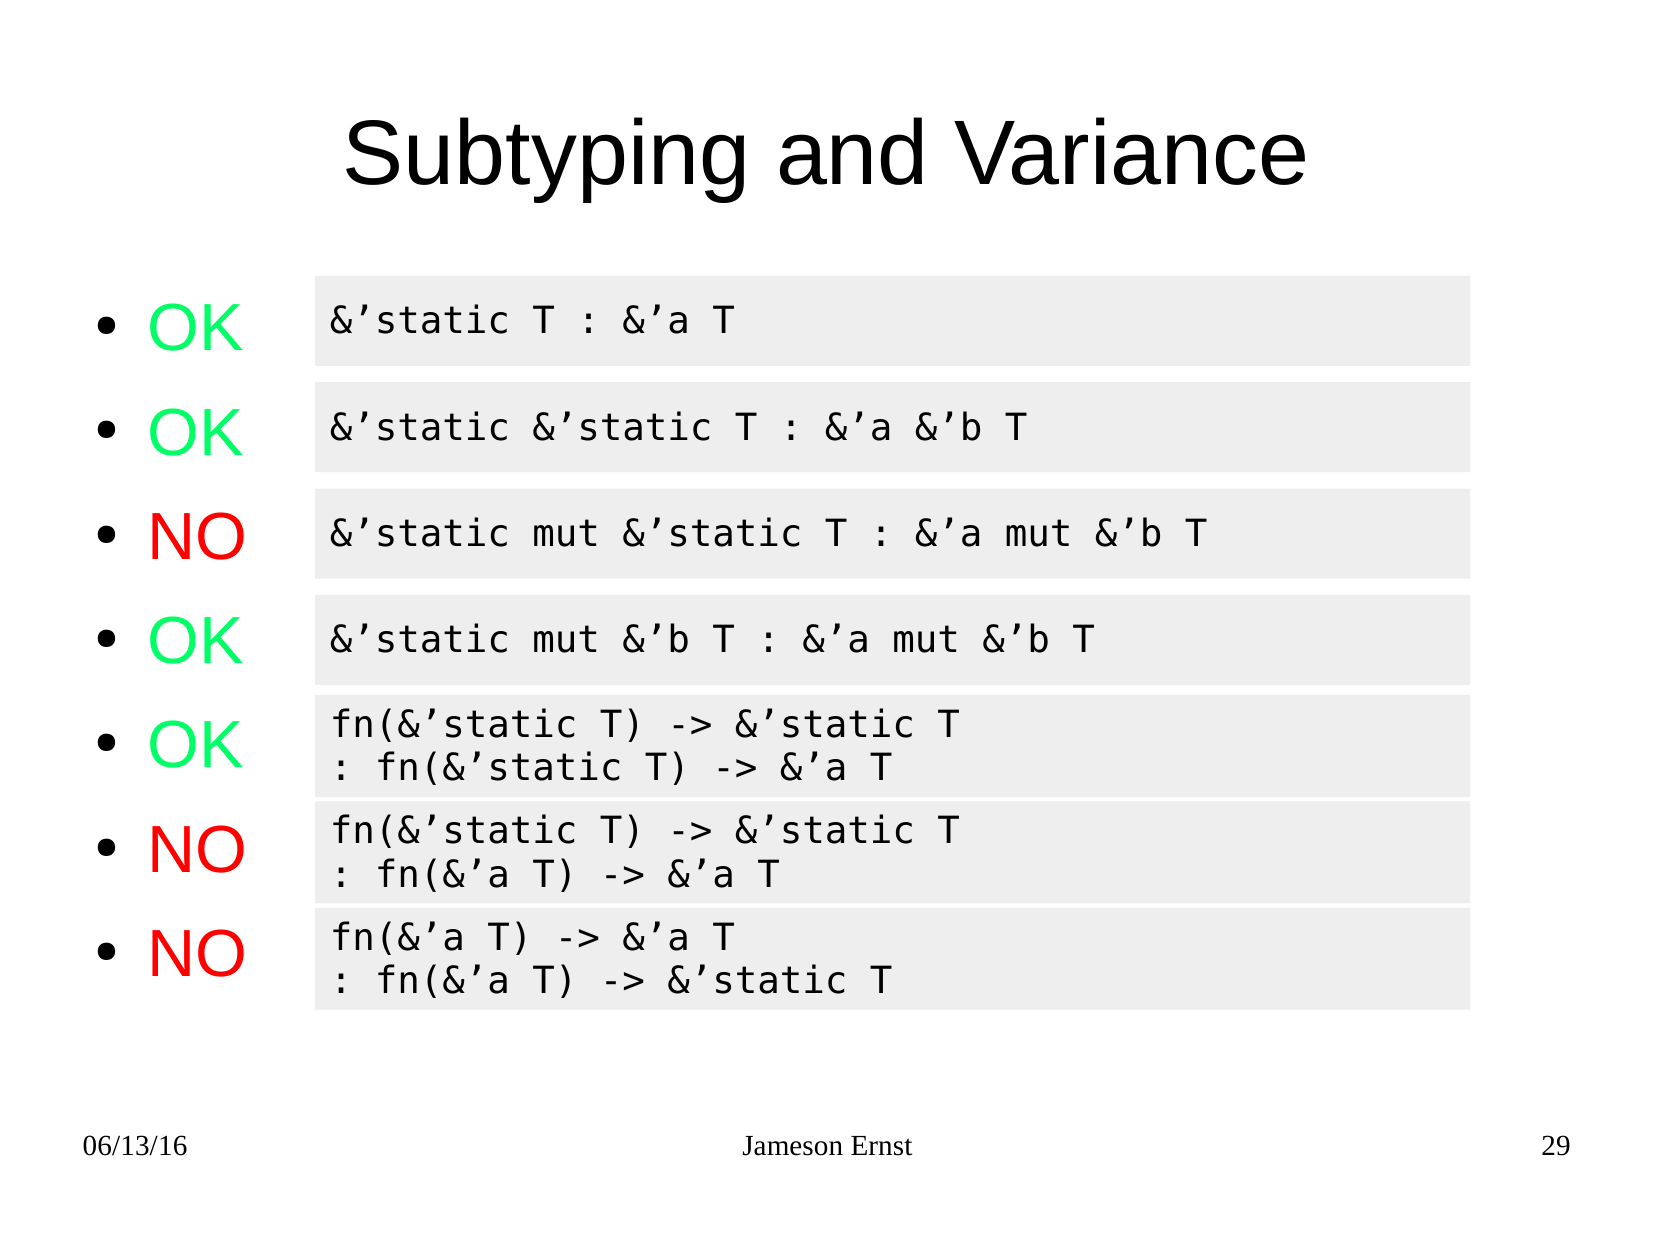

# Subtyping and Variance
&’static T : &’a T
OK
OK
NO
OK
OK
NO
NO
&’static &’static T : &’a &’b T
&’static mut &’static T : &’a mut &’b T
&’static mut &’b T : &’a mut &’b T
fn(&’static T) -> &’static T
: fn(&’static T) -> &’a T
fn(&’static T) -> &’static T
: fn(&’a T) -> &’a T
fn(&’a T) -> &’a T
: fn(&’a T) -> &’static T
06/13/16
Jameson Ernst
29